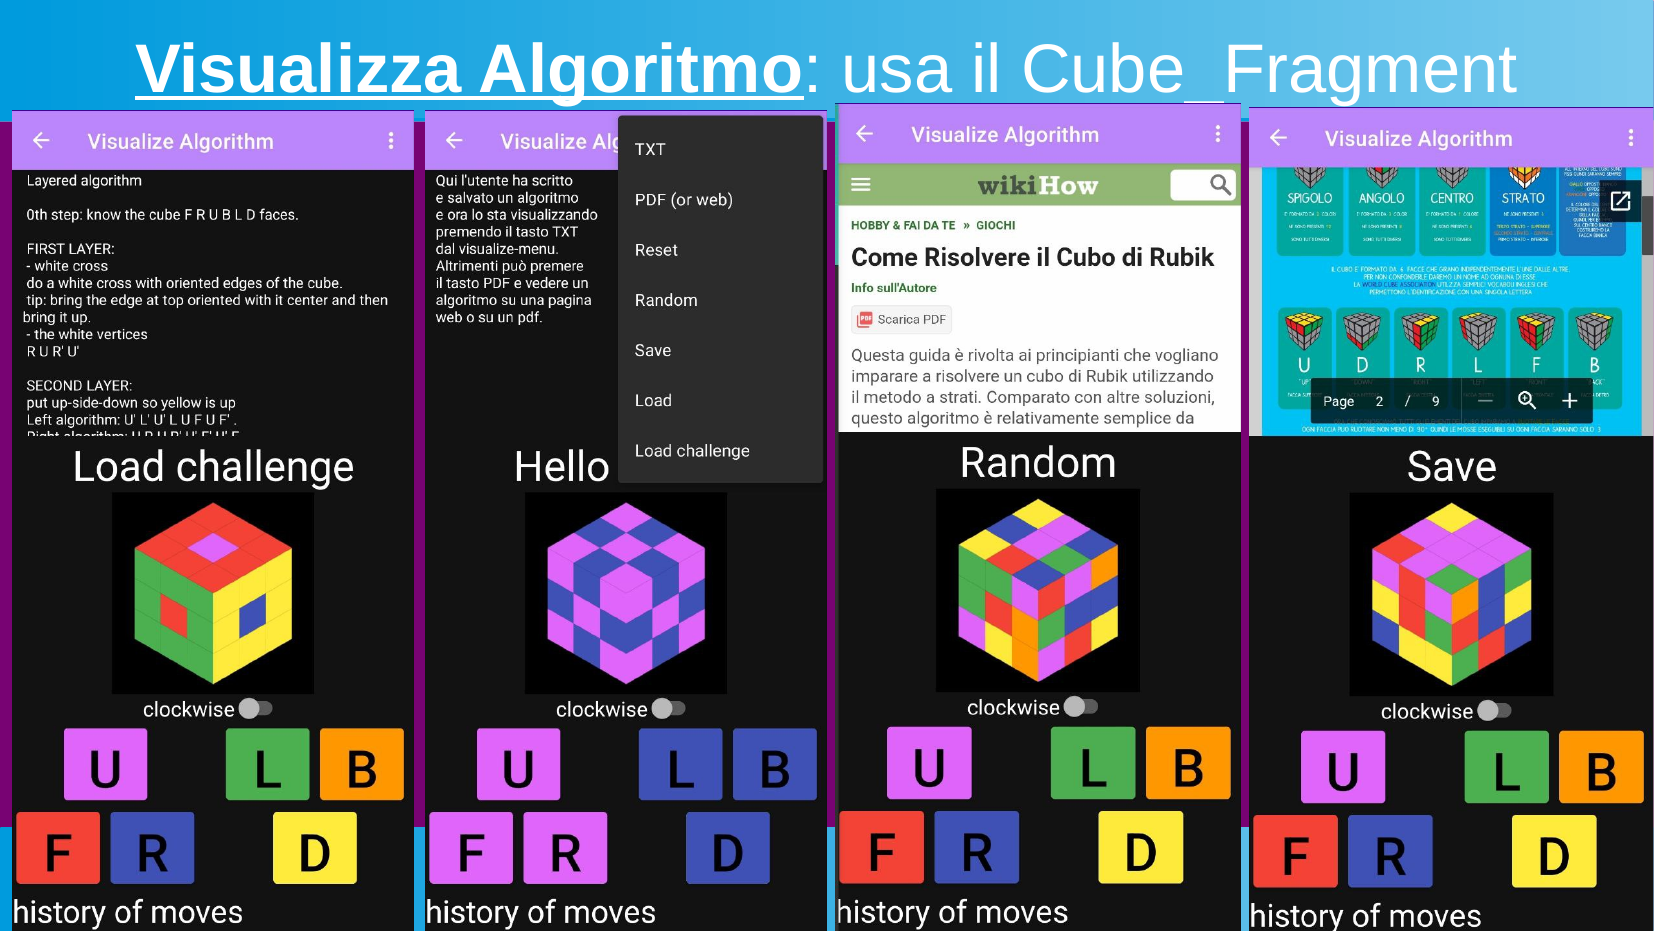

# Visualizza Algoritmo: usa il Cube_Fragment
6